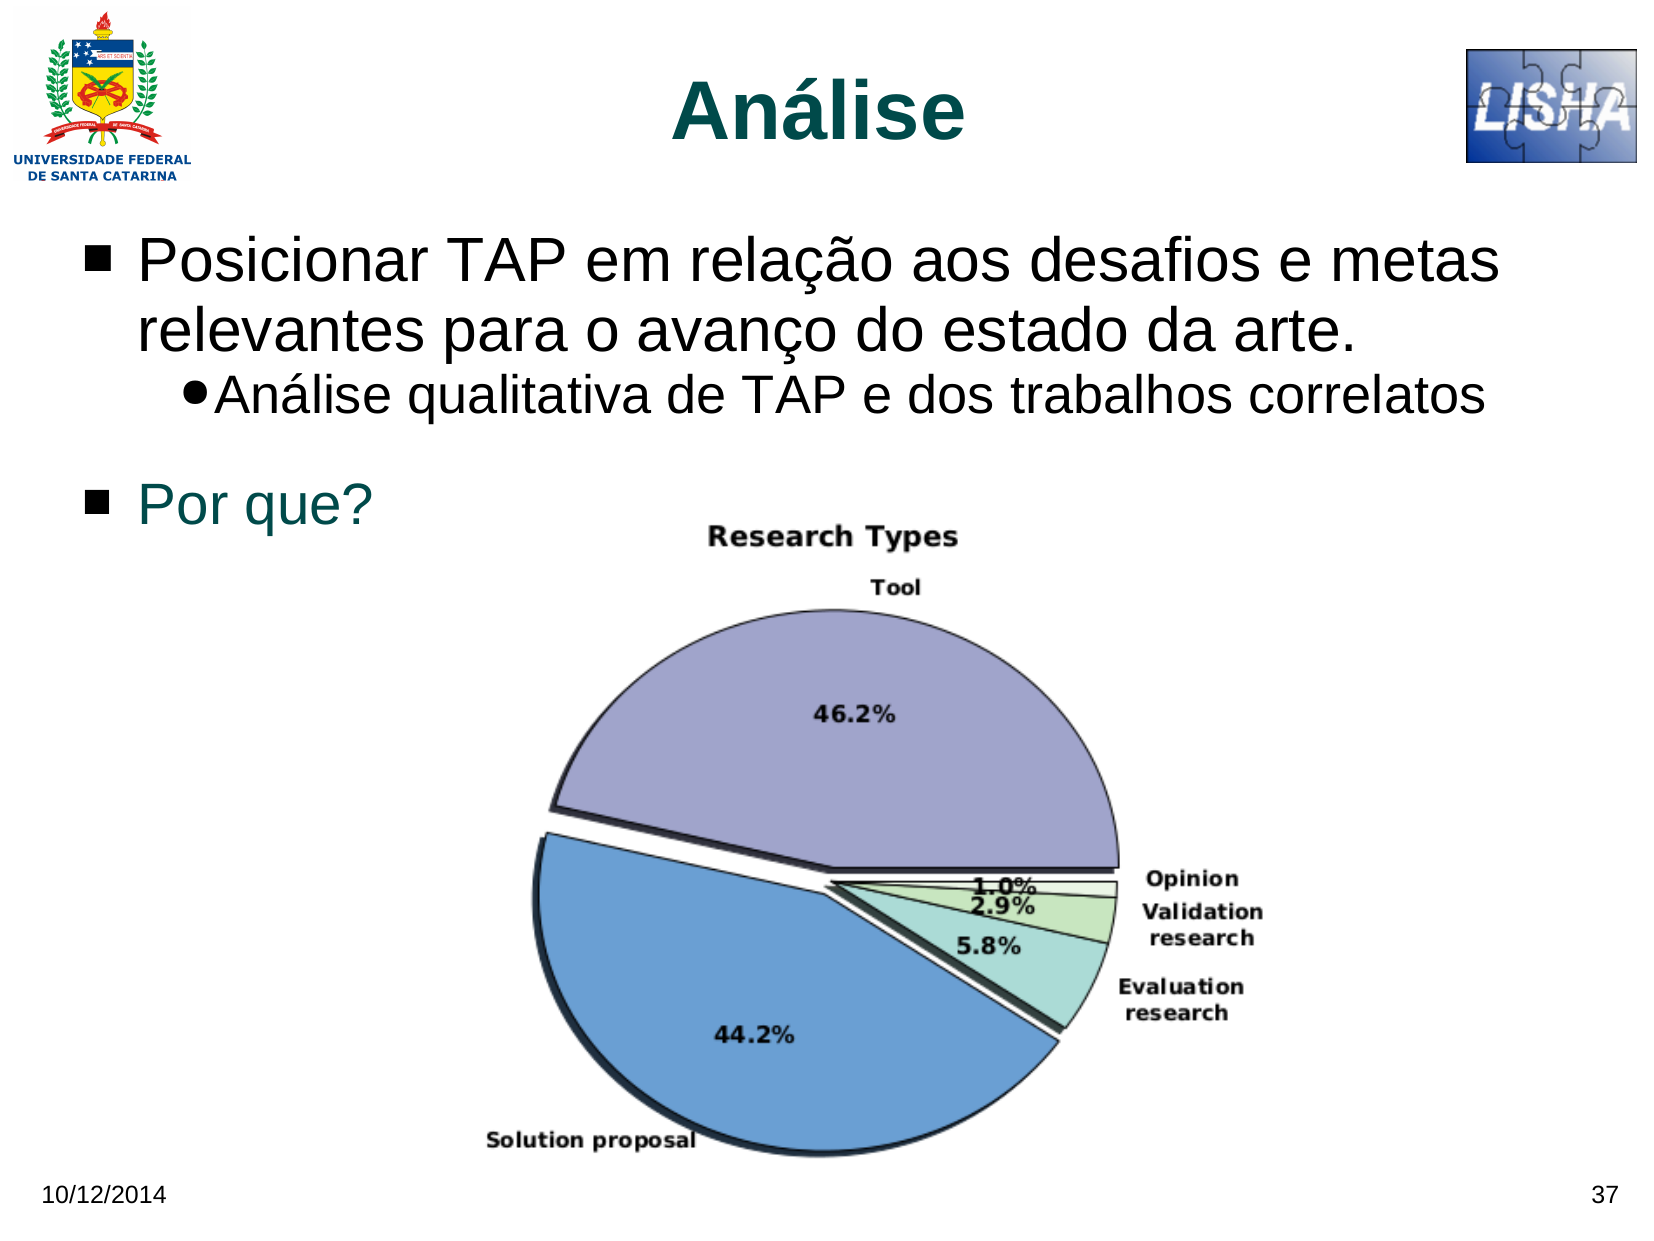

# Análise
Posicionar TAP em relação aos desafios e metas relevantes para o avanço do estado da arte.
Análise qualitativa de TAP e dos trabalhos correlatos
Por que?